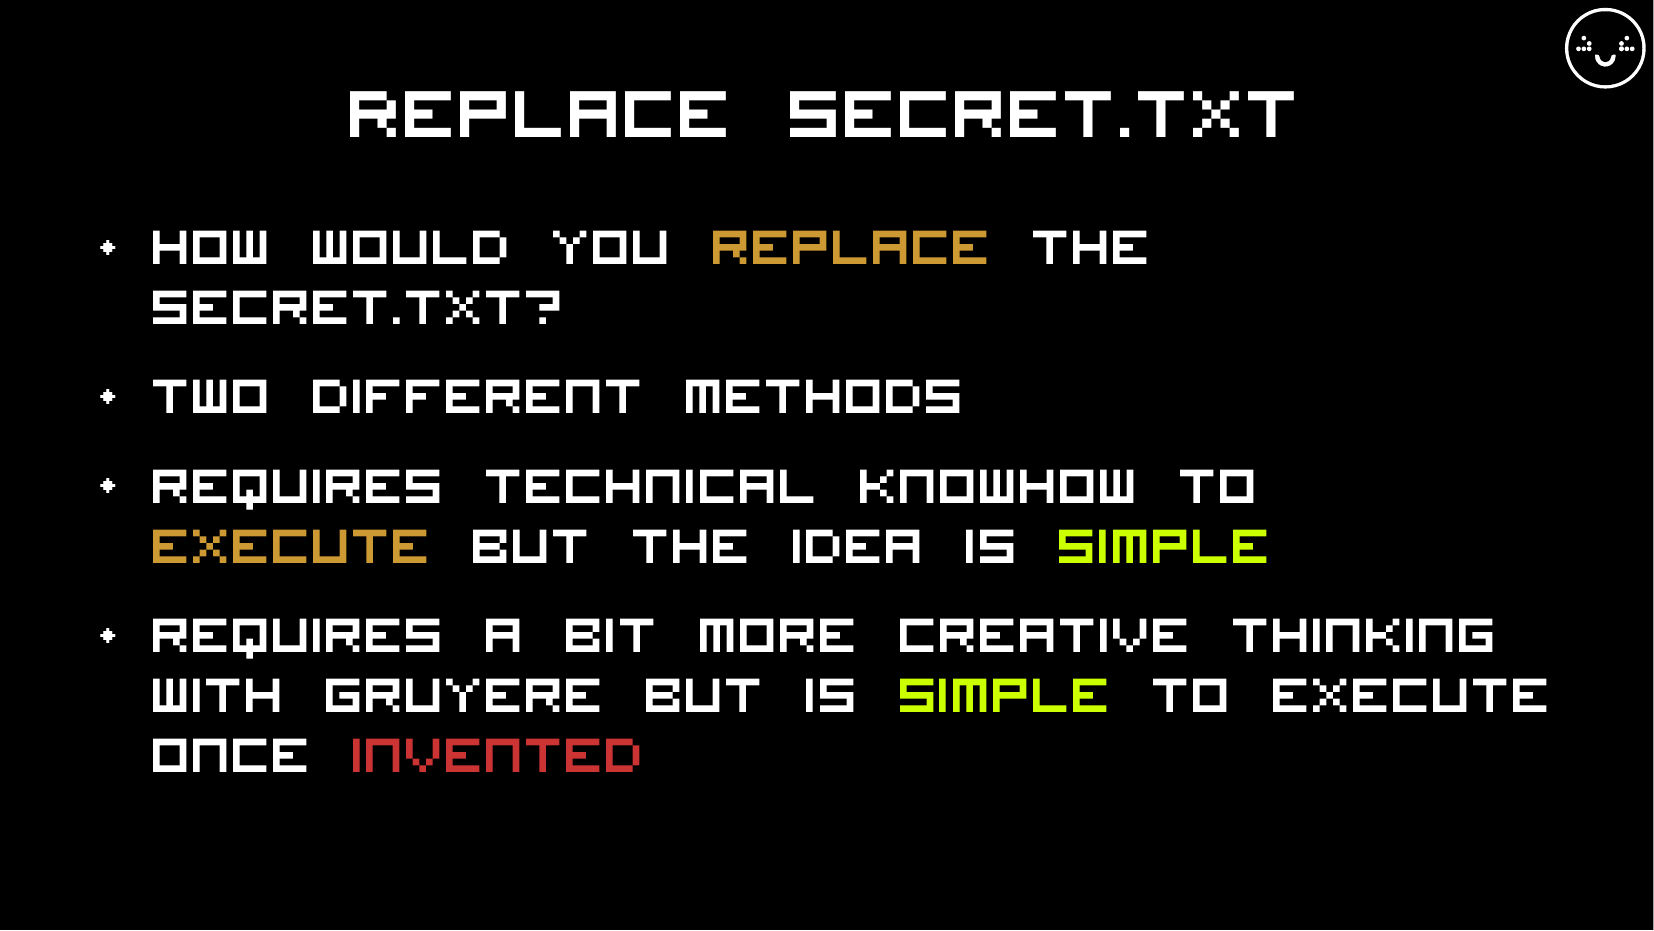

# Replace secret.txt
How would you replace the secret.txt?
Two different methods
requires technical knowhow to execute but the idea is simple
requires a bit more creative thinking with gruyere but is simple to execute once invented